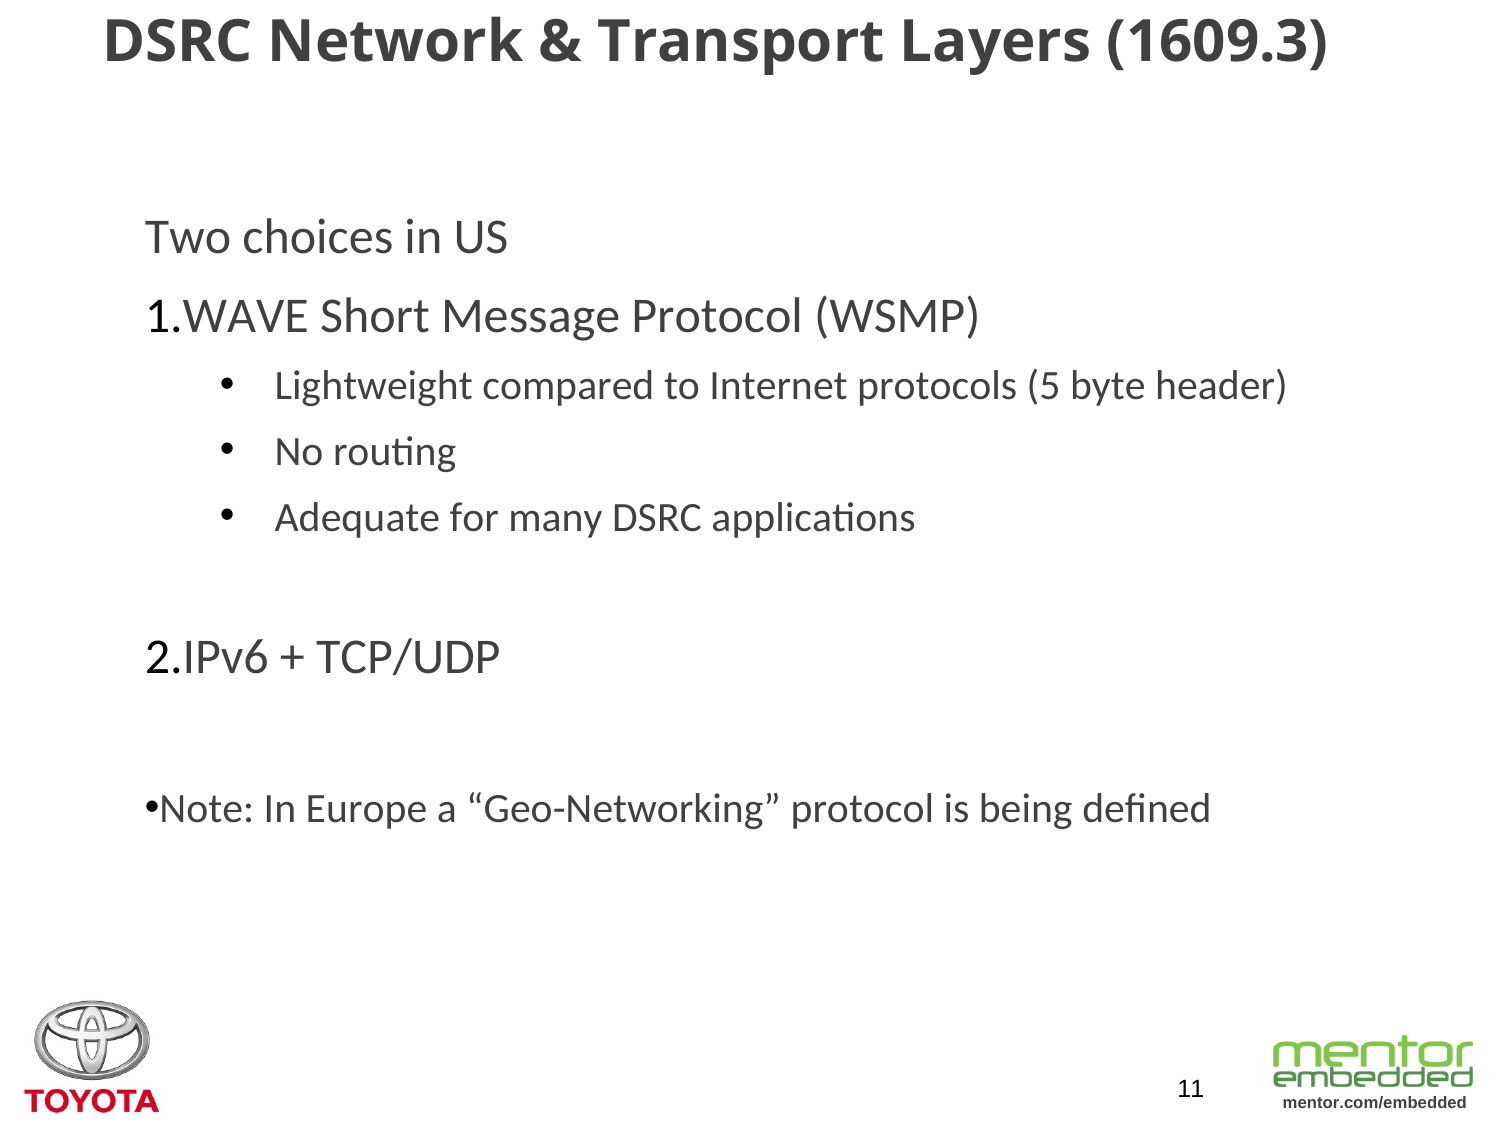

DSRC Network & Transport Layers (1609.3)
Two choices in US
WAVE Short Message Protocol (WSMP)
Lightweight compared to Internet protocols (5 byte header)
No routing
Adequate for many DSRC applications
IPv6 + TCP/UDP
Note: In Europe a “Geo-Networking” protocol is being defined